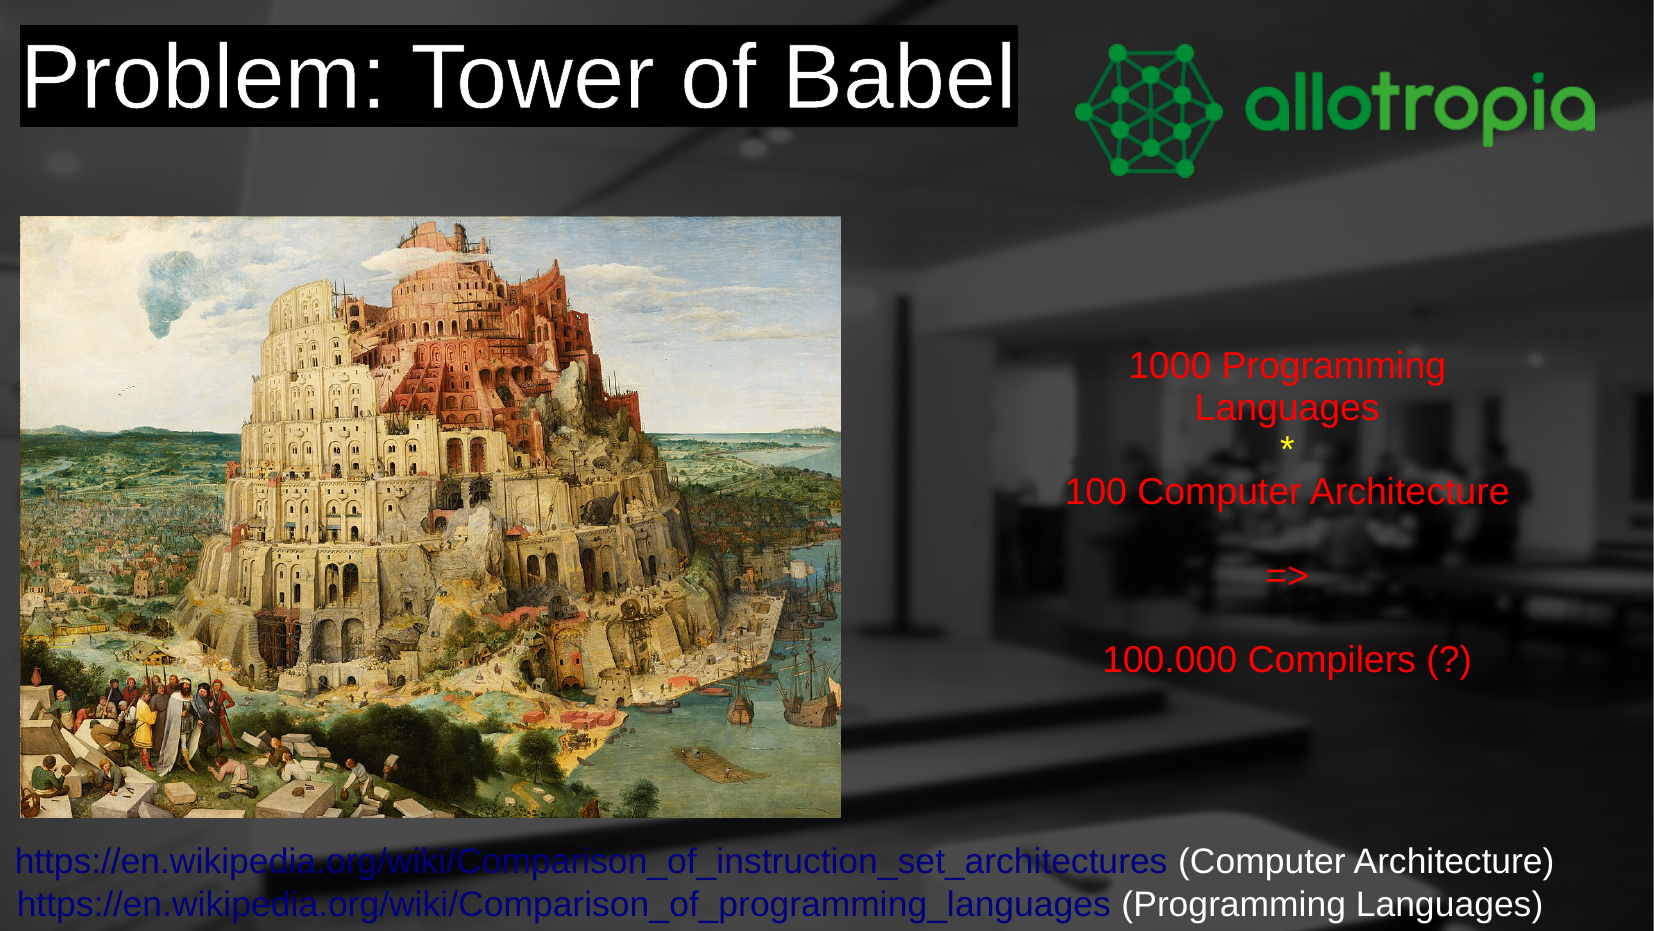

# Problem: Tower of Babel
1000 Programming
 Languages
*
100 Computer Architecture
=>
100.000 Compilers (?)
https://en.wikipedia.org/wiki/Comparison_of_instruction_set_architectures (Computer Architecture)
https://en.wikipedia.org/wiki/Comparison_of_programming_languages (Programming Languages)